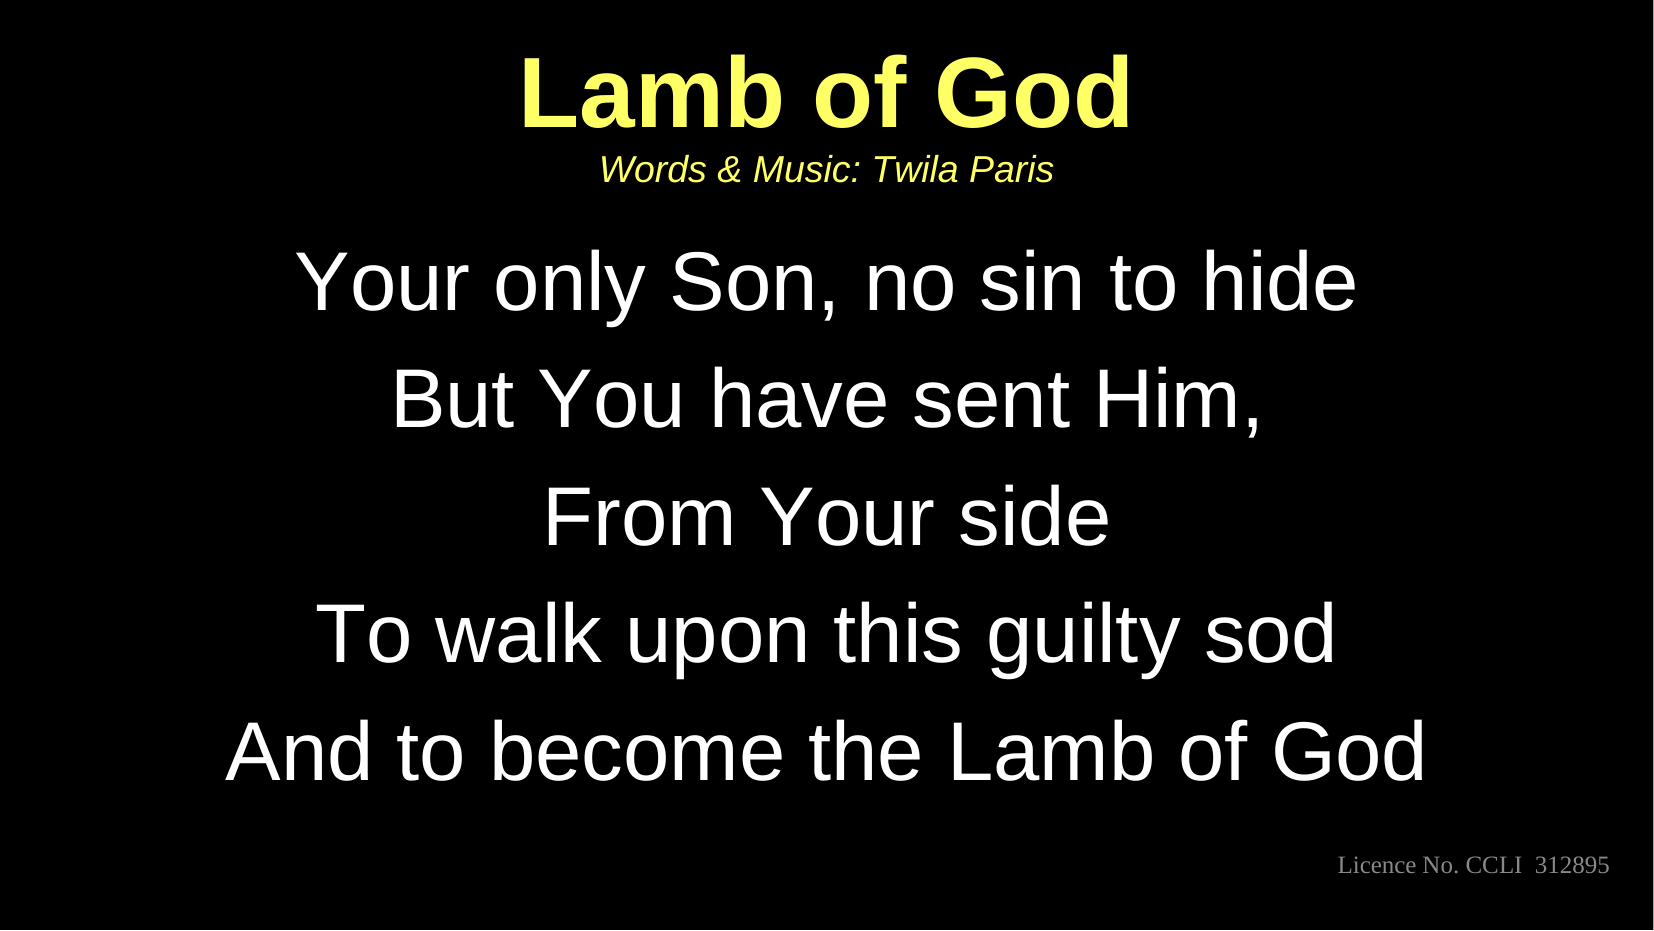

Lamb of God
Words & Music: Twila Paris
Your only Son, no sin to hide
But You have sent Him,
From Your side
To walk upon this guilty sod
And to become the Lamb of God
Licence No. CCLI 312895